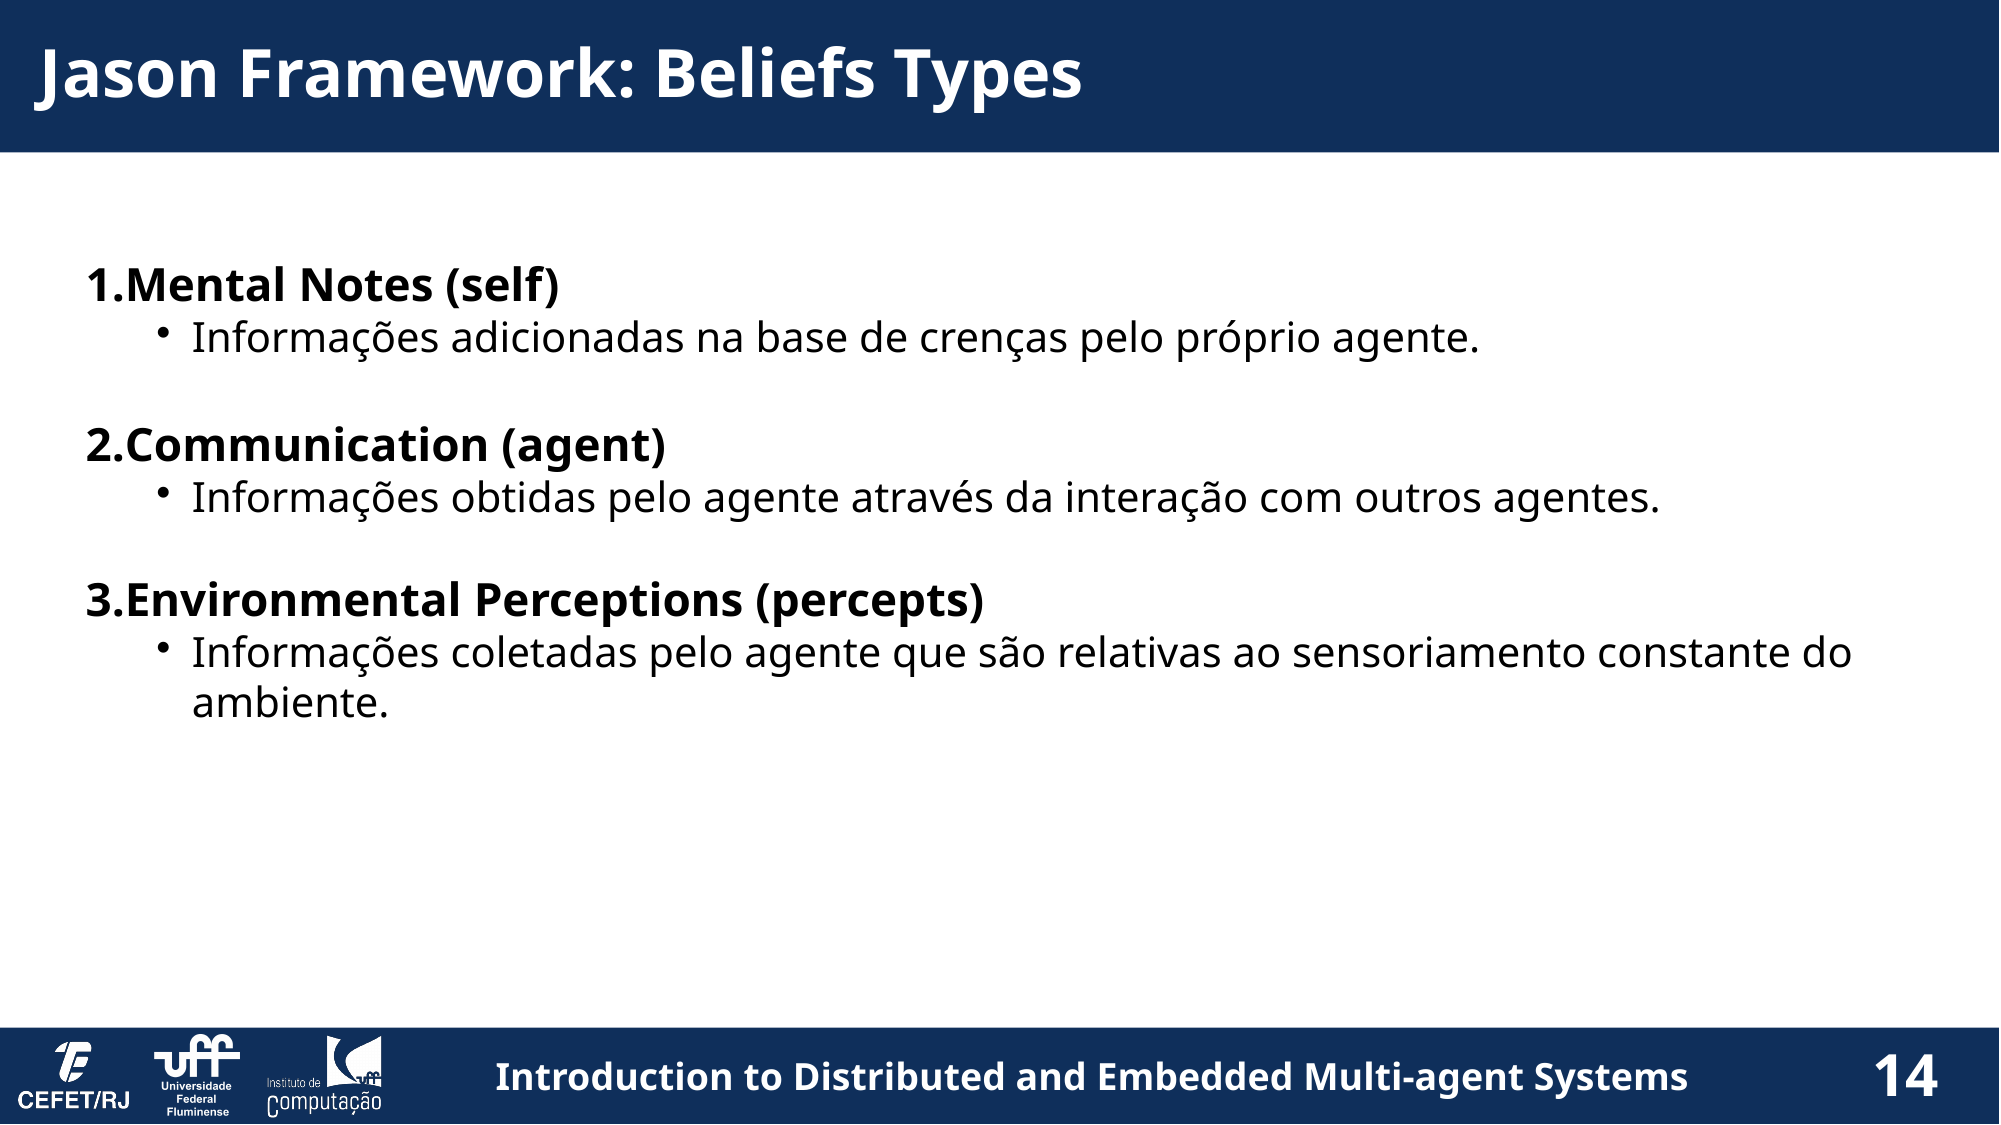

Jason Framework: Beliefs Types
Mental Notes (self)
Informações adicionadas na base de crenças pelo próprio agente.
Communication (agent)
Informações obtidas pelo agente através da interação com outros agentes.
Environmental Perceptions (percepts)
Informações coletadas pelo agente que são relativas ao sensoriamento constante do ambiente.